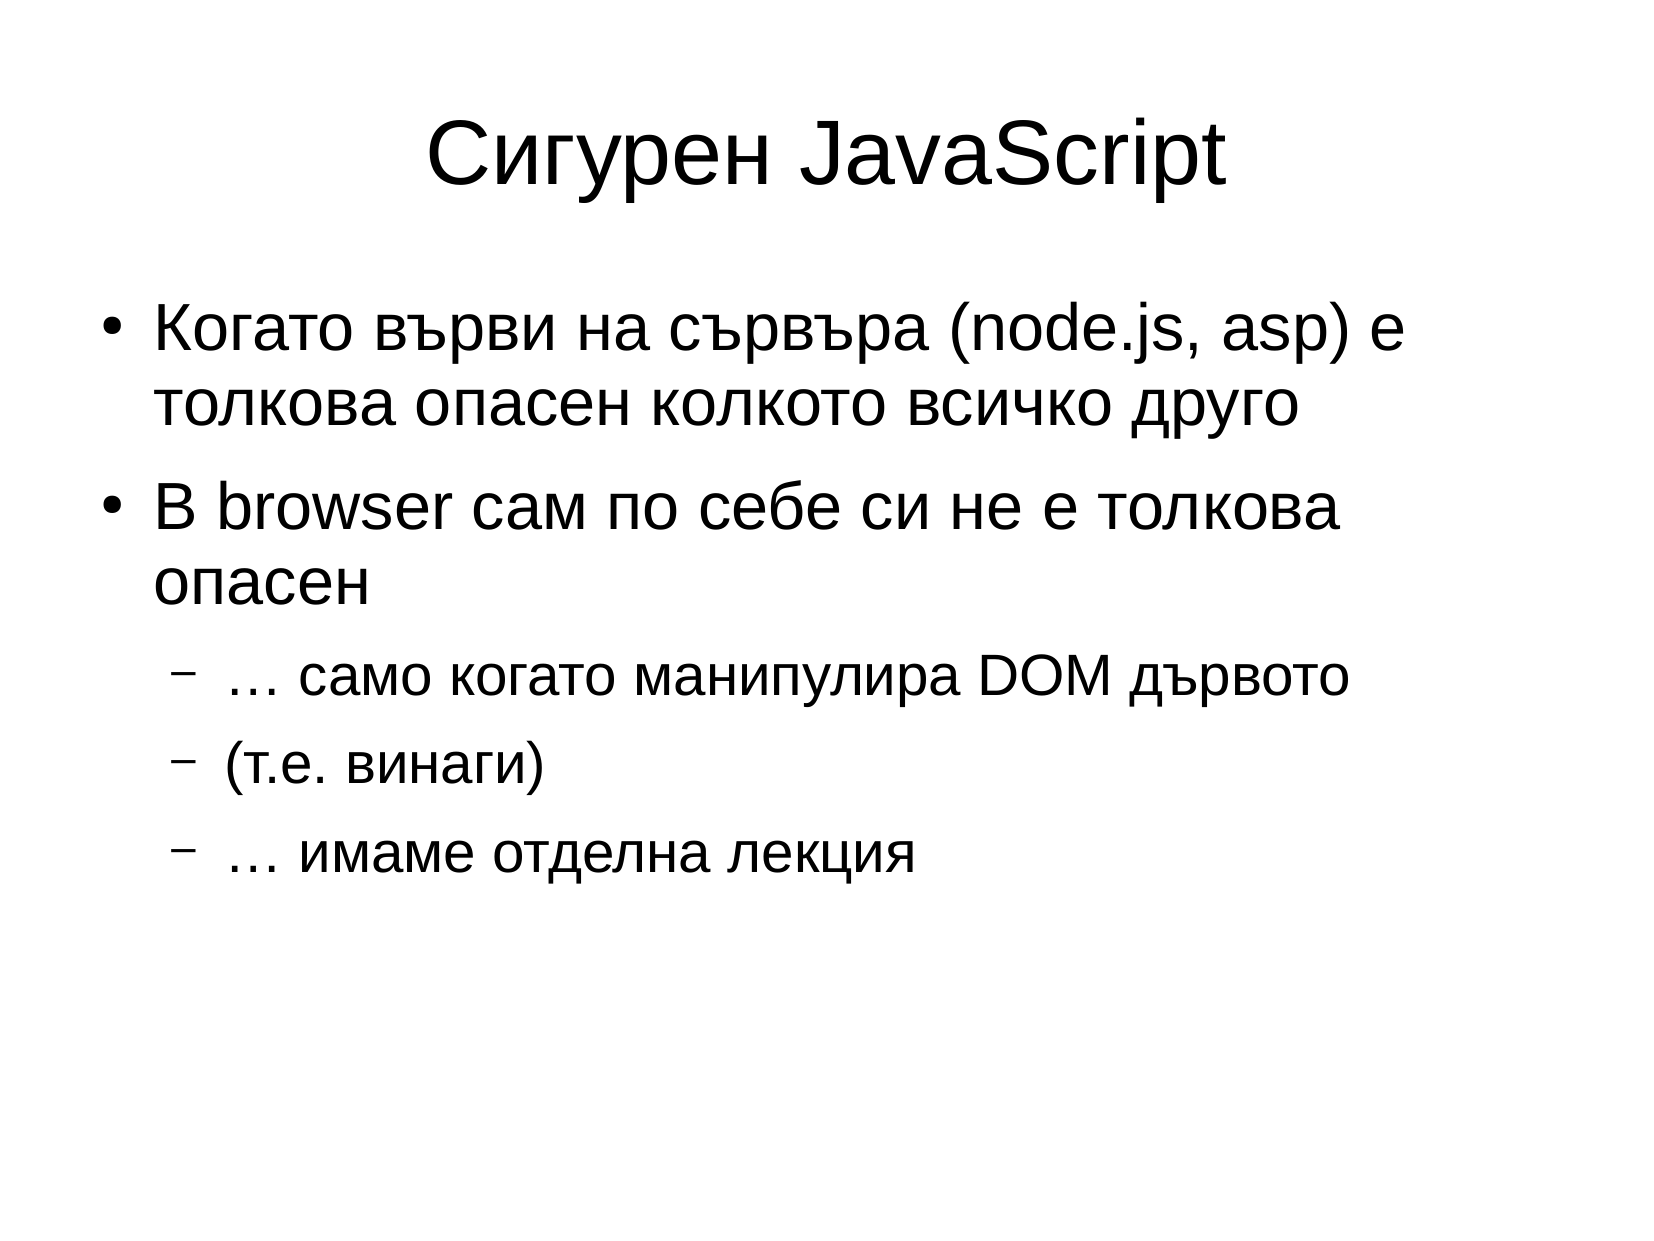

# Сигурен JavaScript
Когато върви на сървъра (node.js, asp) е толкова опасен колкото всичко друго
В browser сам по себе си не е толкова опасен
… само когато манипулира DOM дървото
(т.е. винаги)
… имаме отделна лекция